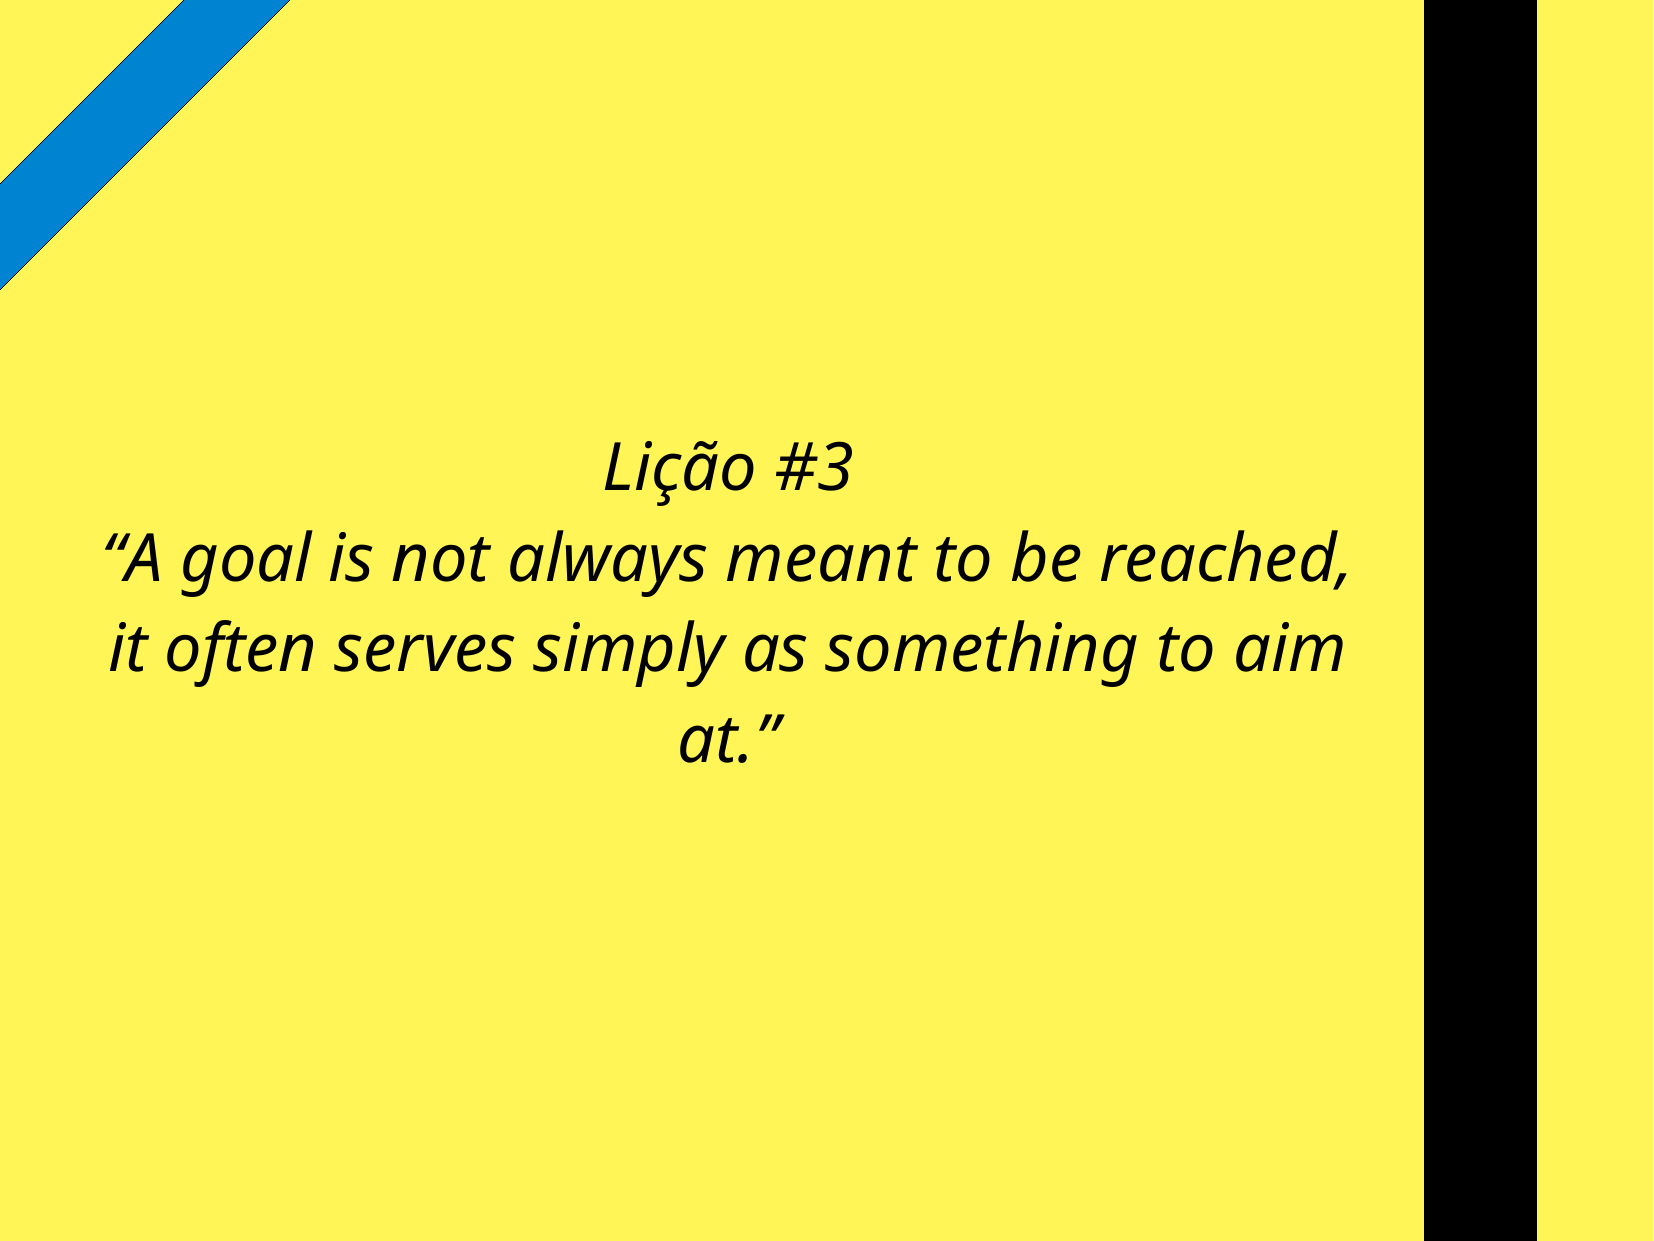

Lição #3
“A goal is not always meant to be reached, it often serves simply as something to aim at.”